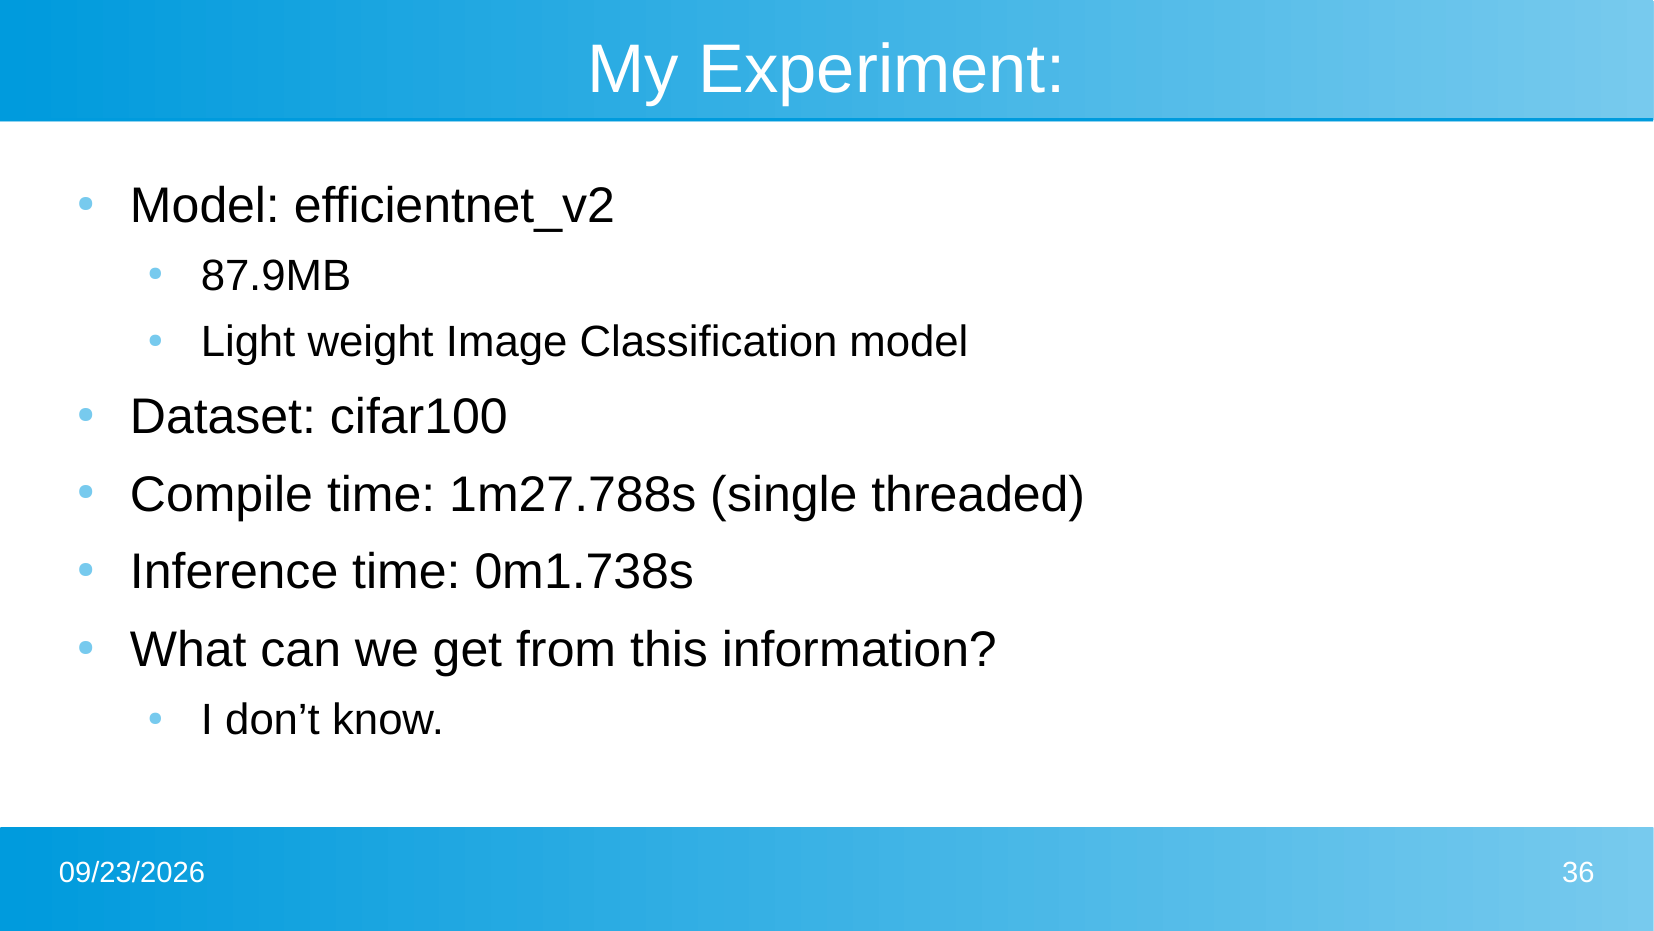

# My Experiment:
Model: efficientnet_v2
87.9MB
Light weight Image Classification model
Dataset: cifar100
Compile time: 1m27.788s (single threaded)
Inference time: 0m1.738s
What can we get from this information?
I don’t know.
36